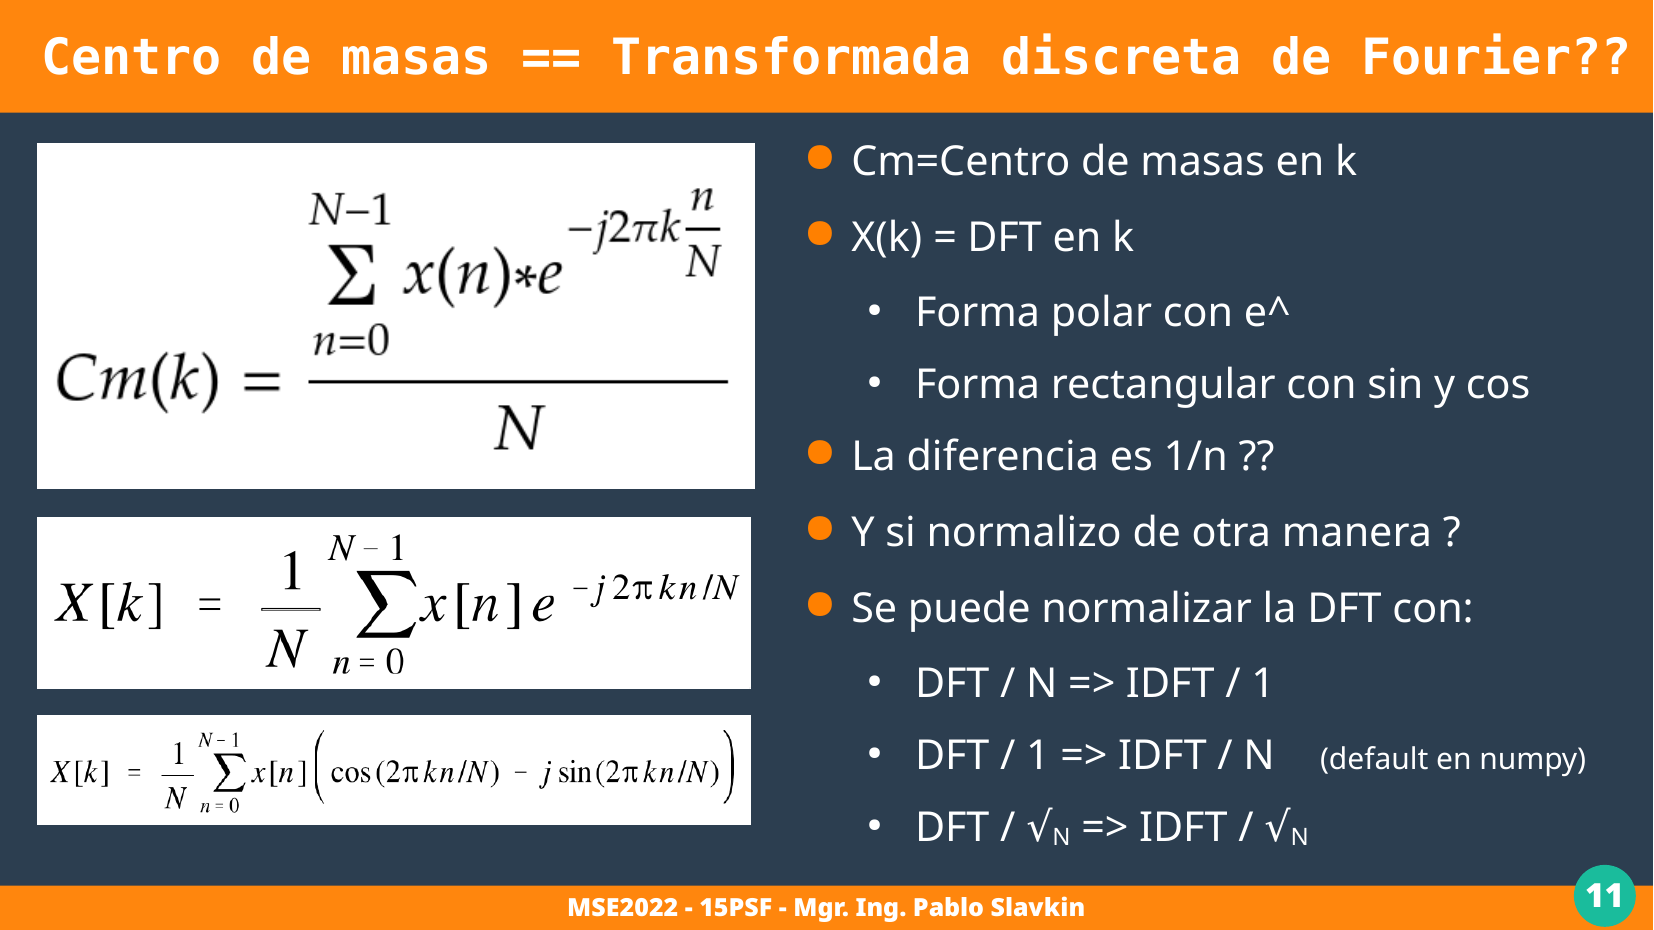

# Centro de masas == Transformada discreta de Fourier??
Cm=Centro de masas en k
X(k) = DFT en k
Forma polar con e^
Forma rectangular con sin y cos
La diferencia es 1/n ??
Y si normalizo de otra manera ?
Se puede normalizar la DFT con:
DFT / N => IDFT / 1
DFT / 1 => IDFT / N 	(default en numpy)
DFT / √N => IDFT / √N
MSE2022 - 15PSF - Mgr. Ing. Pablo Slavkin